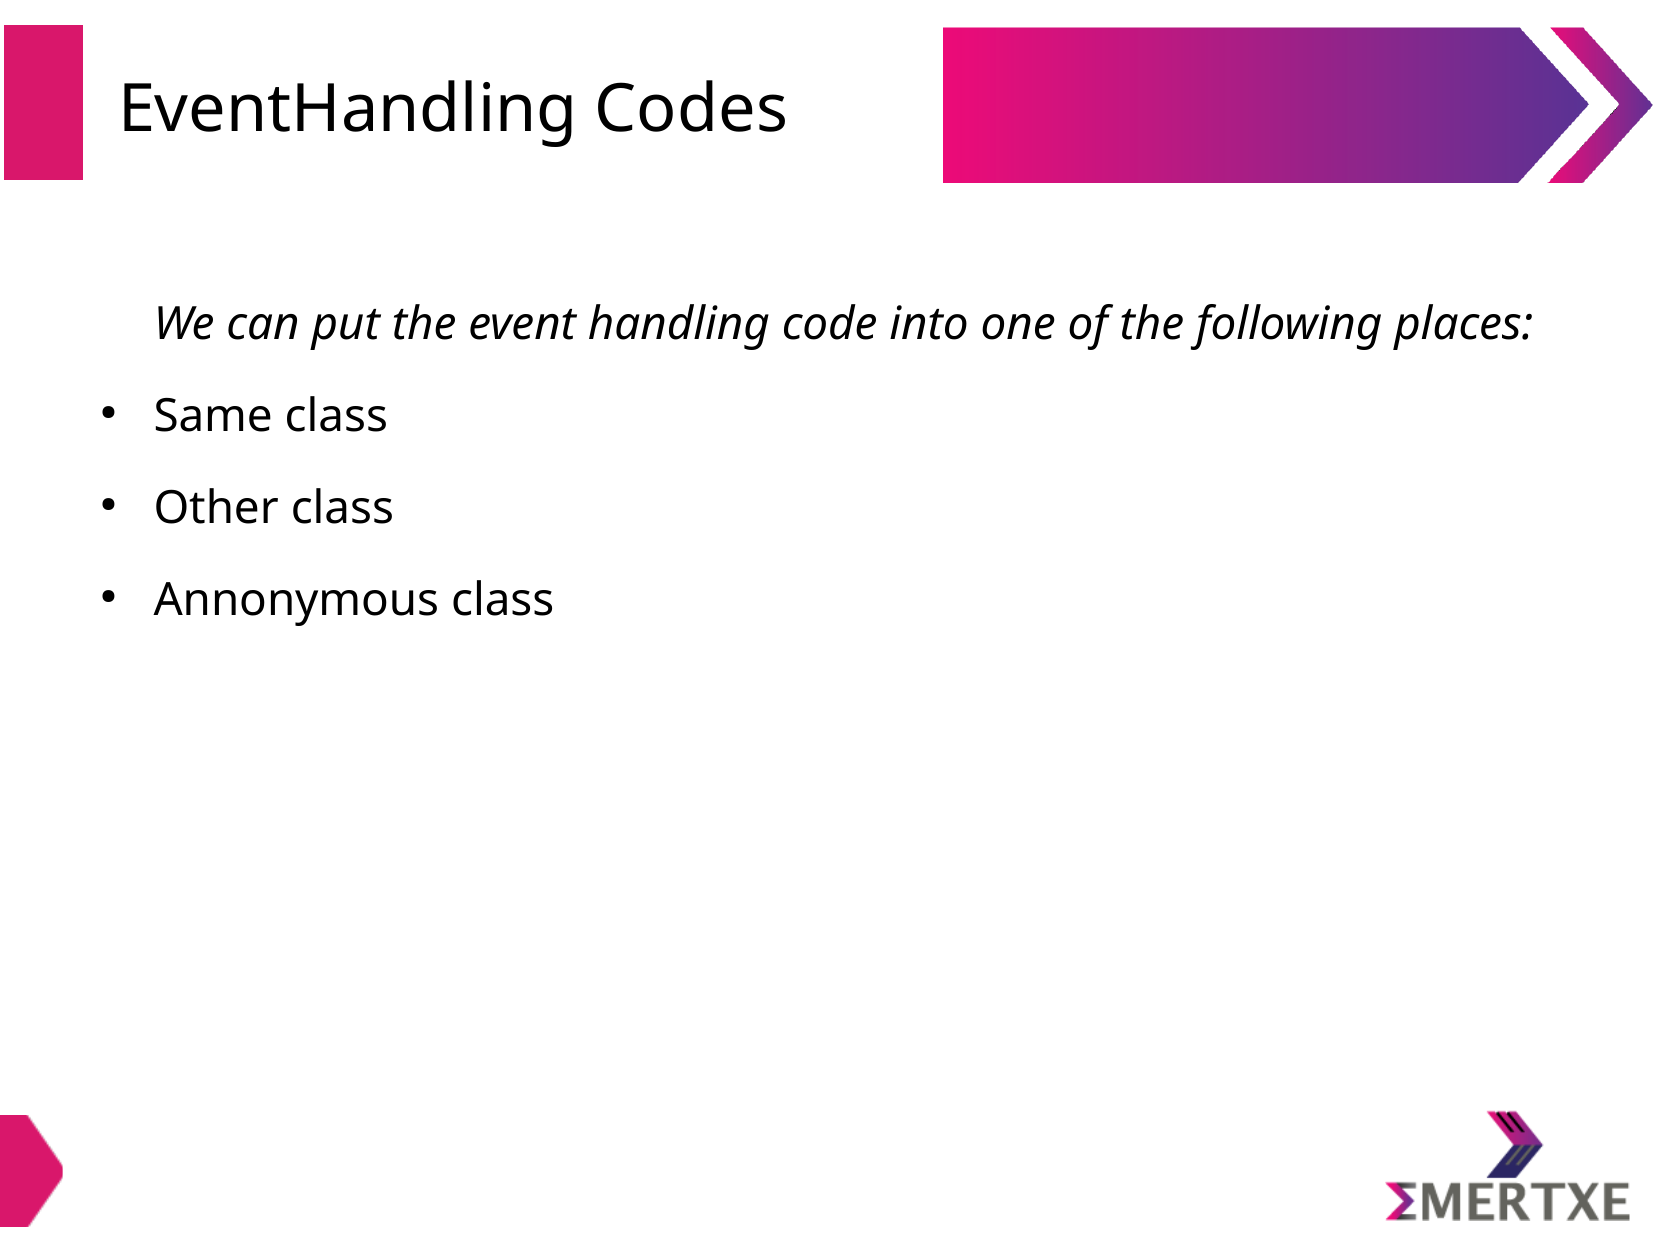

# EventHandling Codes
We can put the event handling code into one of the following places:
Same class
Other class
Annonymous class